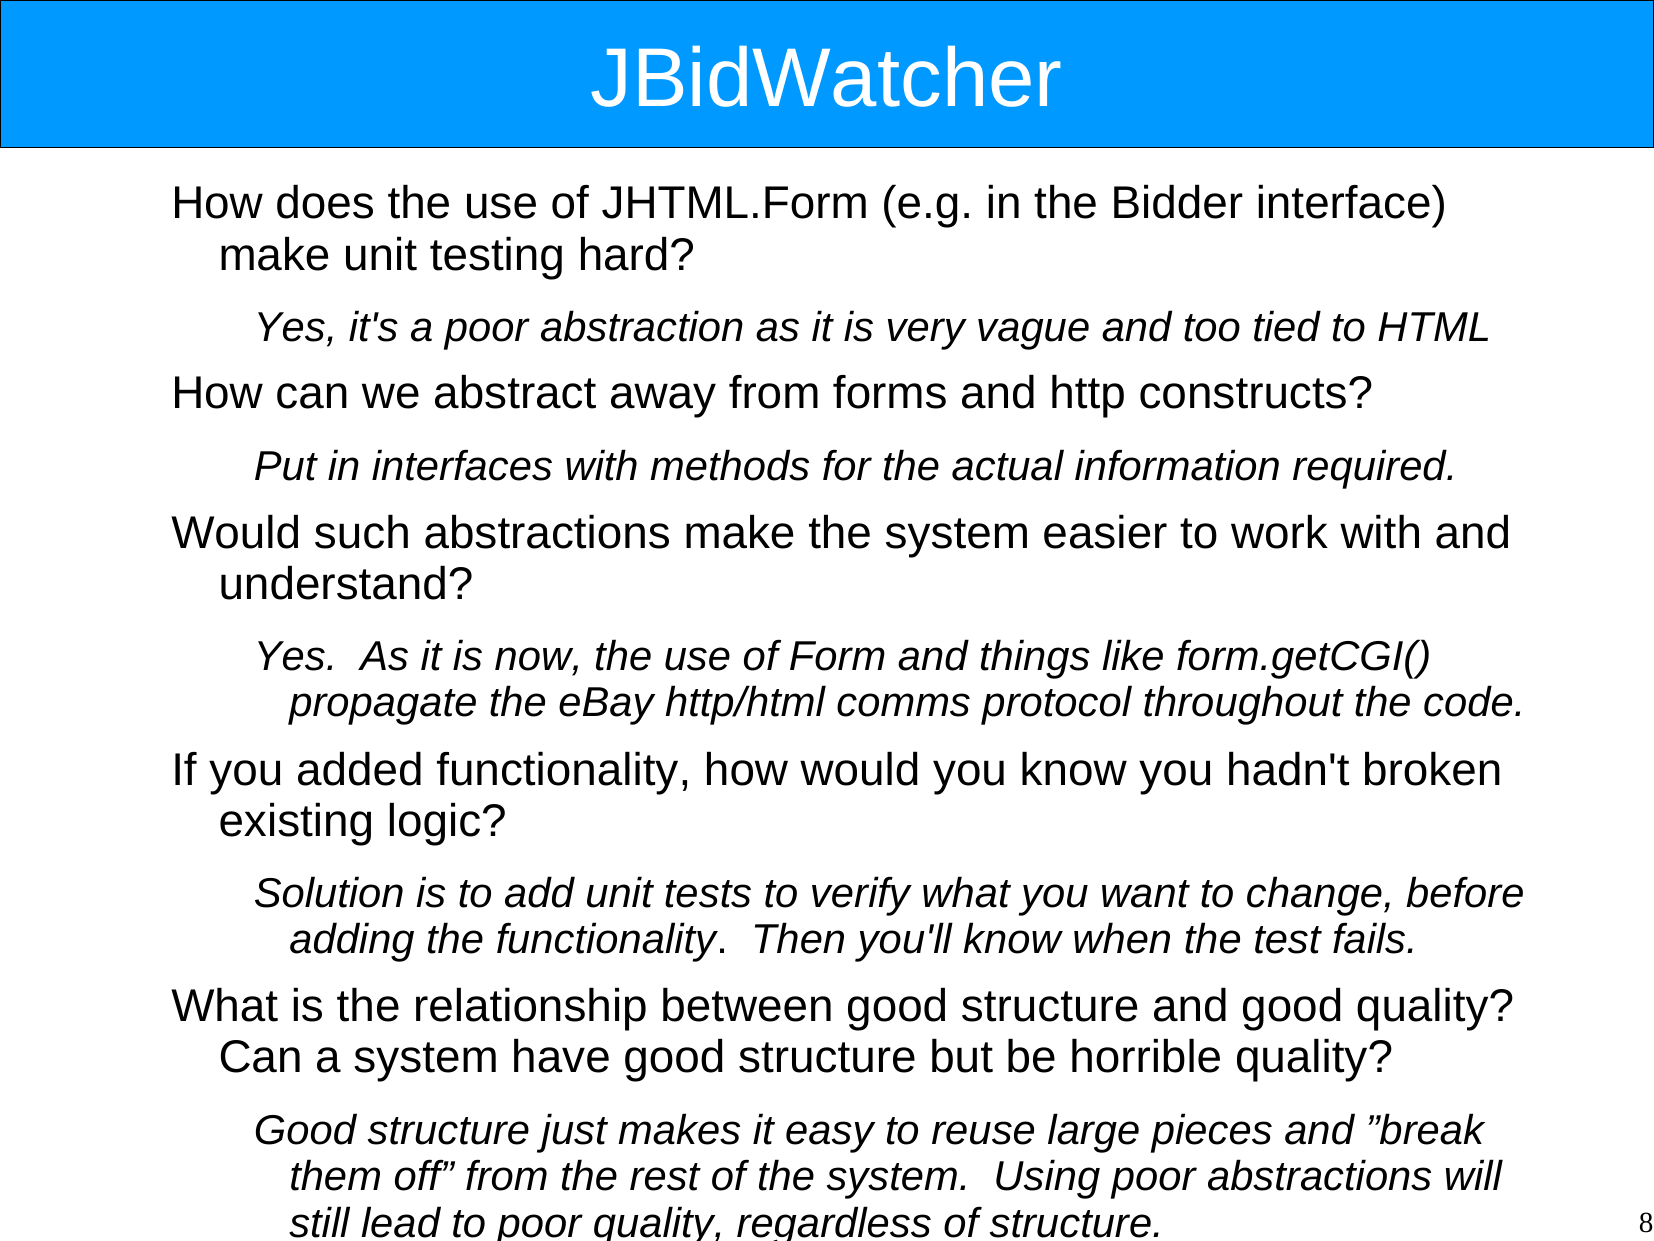

# JBidWatcher
How does the use of JHTML.Form (e.g. in the Bidder interface) make unit testing hard?
Yes, it's a poor abstraction as it is very vague and too tied to HTML
How can we abstract away from forms and http constructs?
Put in interfaces with methods for the actual information required.
Would such abstractions make the system easier to work with and understand?
Yes. As it is now, the use of Form and things like form.getCGI() propagate the eBay http/html comms protocol throughout the code.
If you added functionality, how would you know you hadn't broken existing logic?
Solution is to add unit tests to verify what you want to change, before adding the functionality. Then you'll know when the test fails.
What is the relationship between good structure and good quality? Can a system have good structure but be horrible quality?
Good structure just makes it easy to reuse large pieces and ”break them off” from the rest of the system. Using poor abstractions will still lead to poor quality, regardless of structure.
8